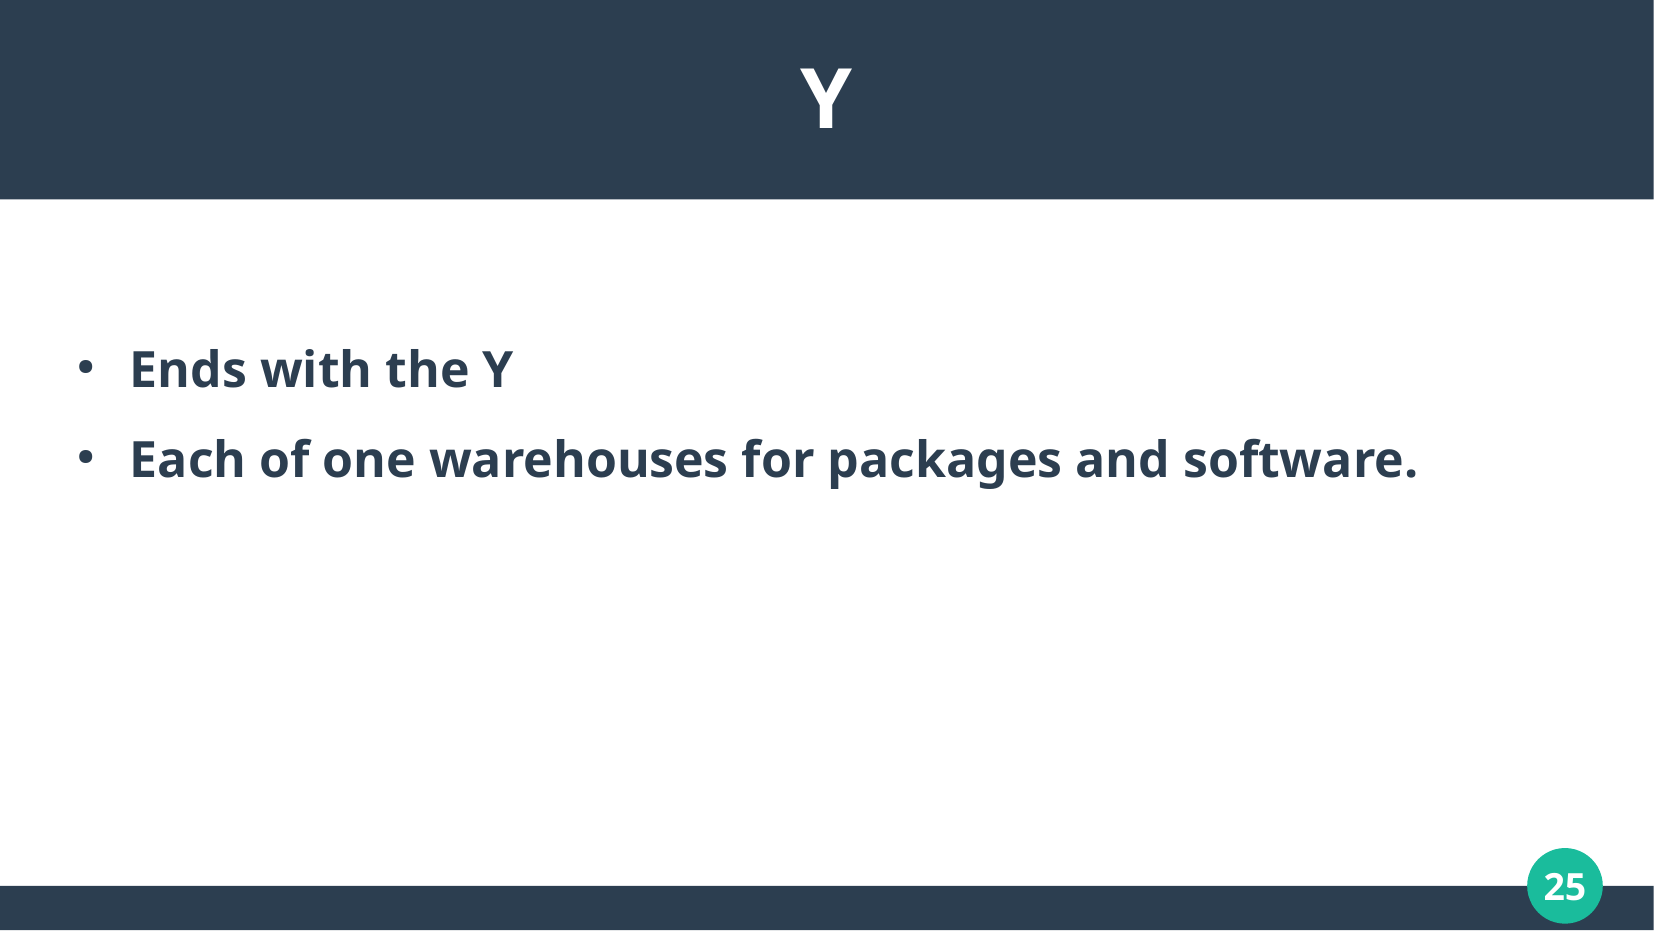

# Y
Ends with the Y
Each of one warehouses for packages and software.